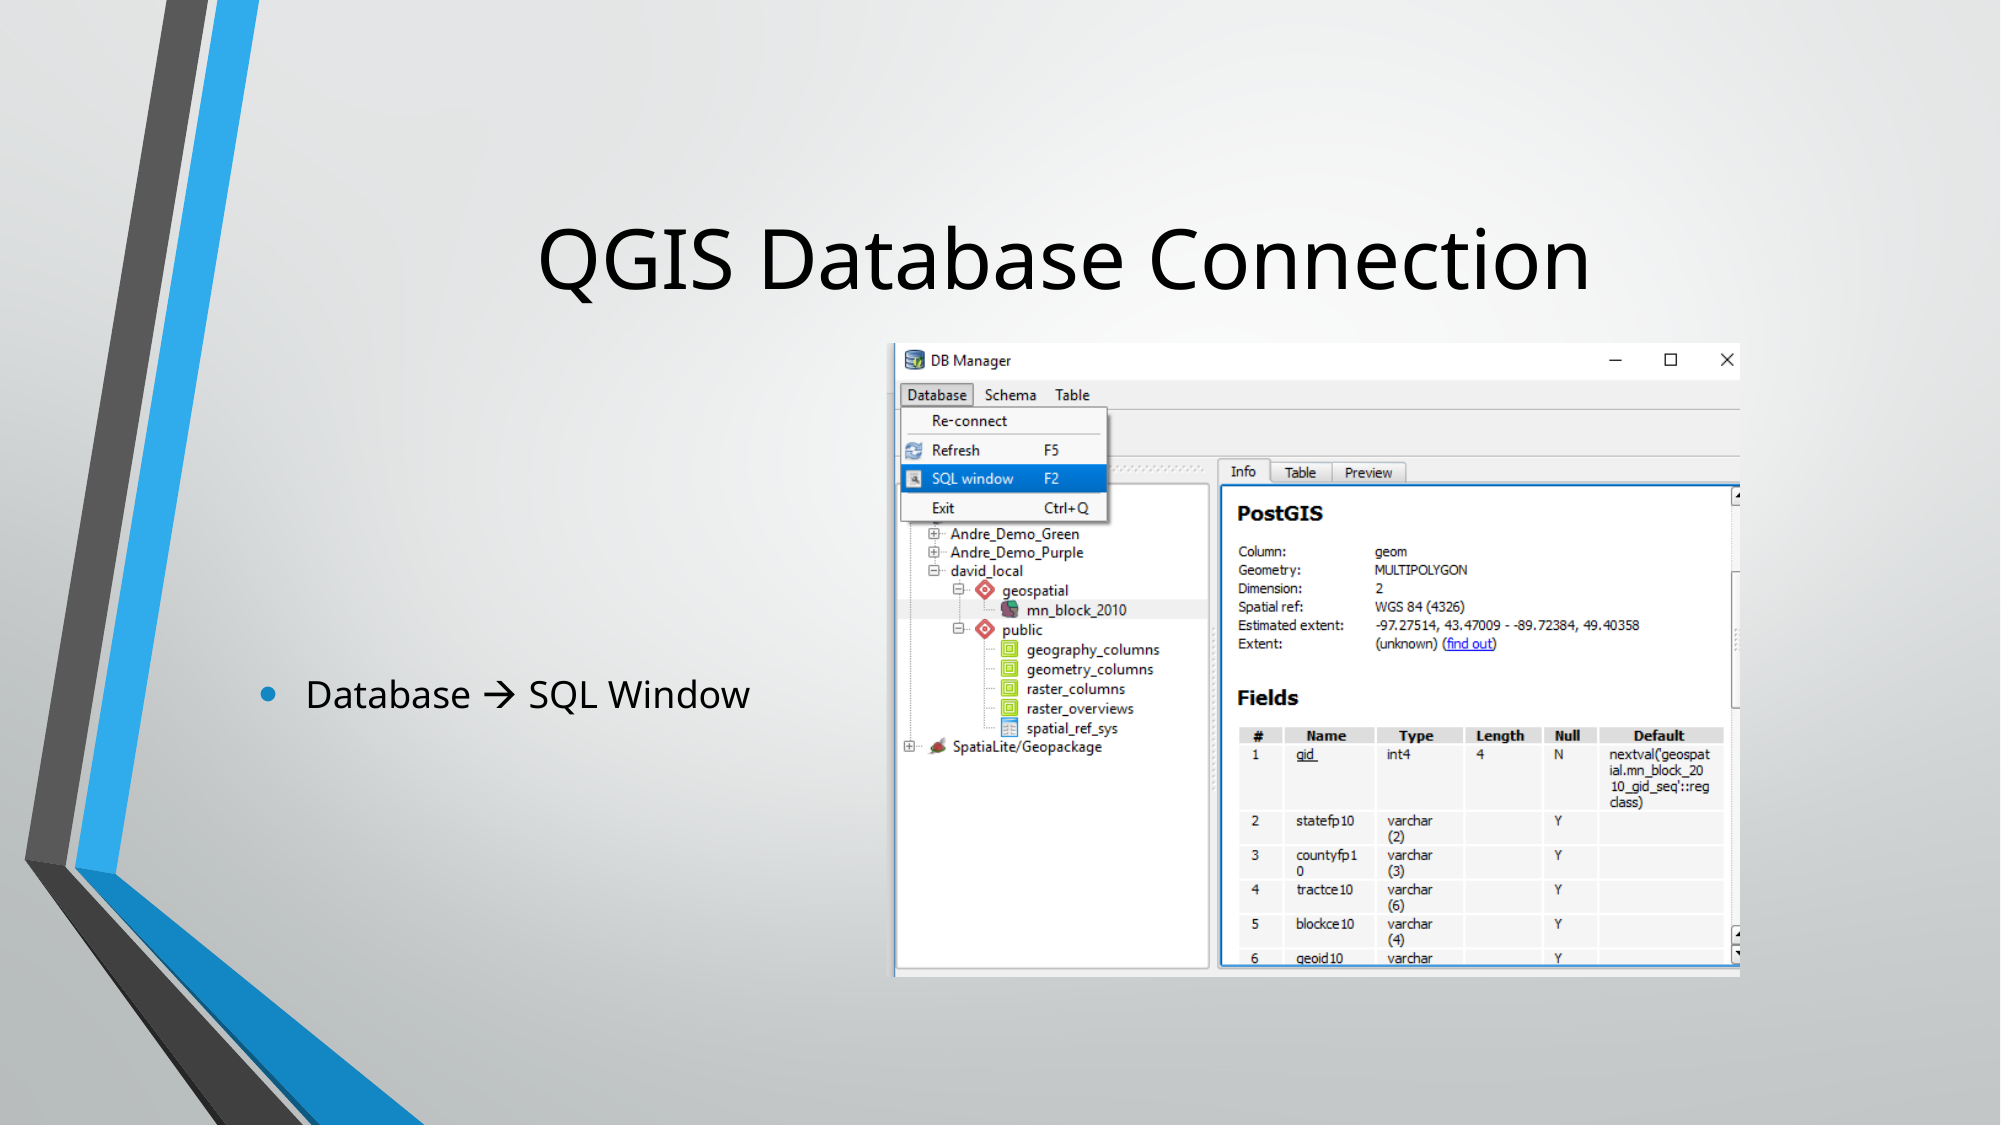

# QGIS Database Connection
Database  SQL Window